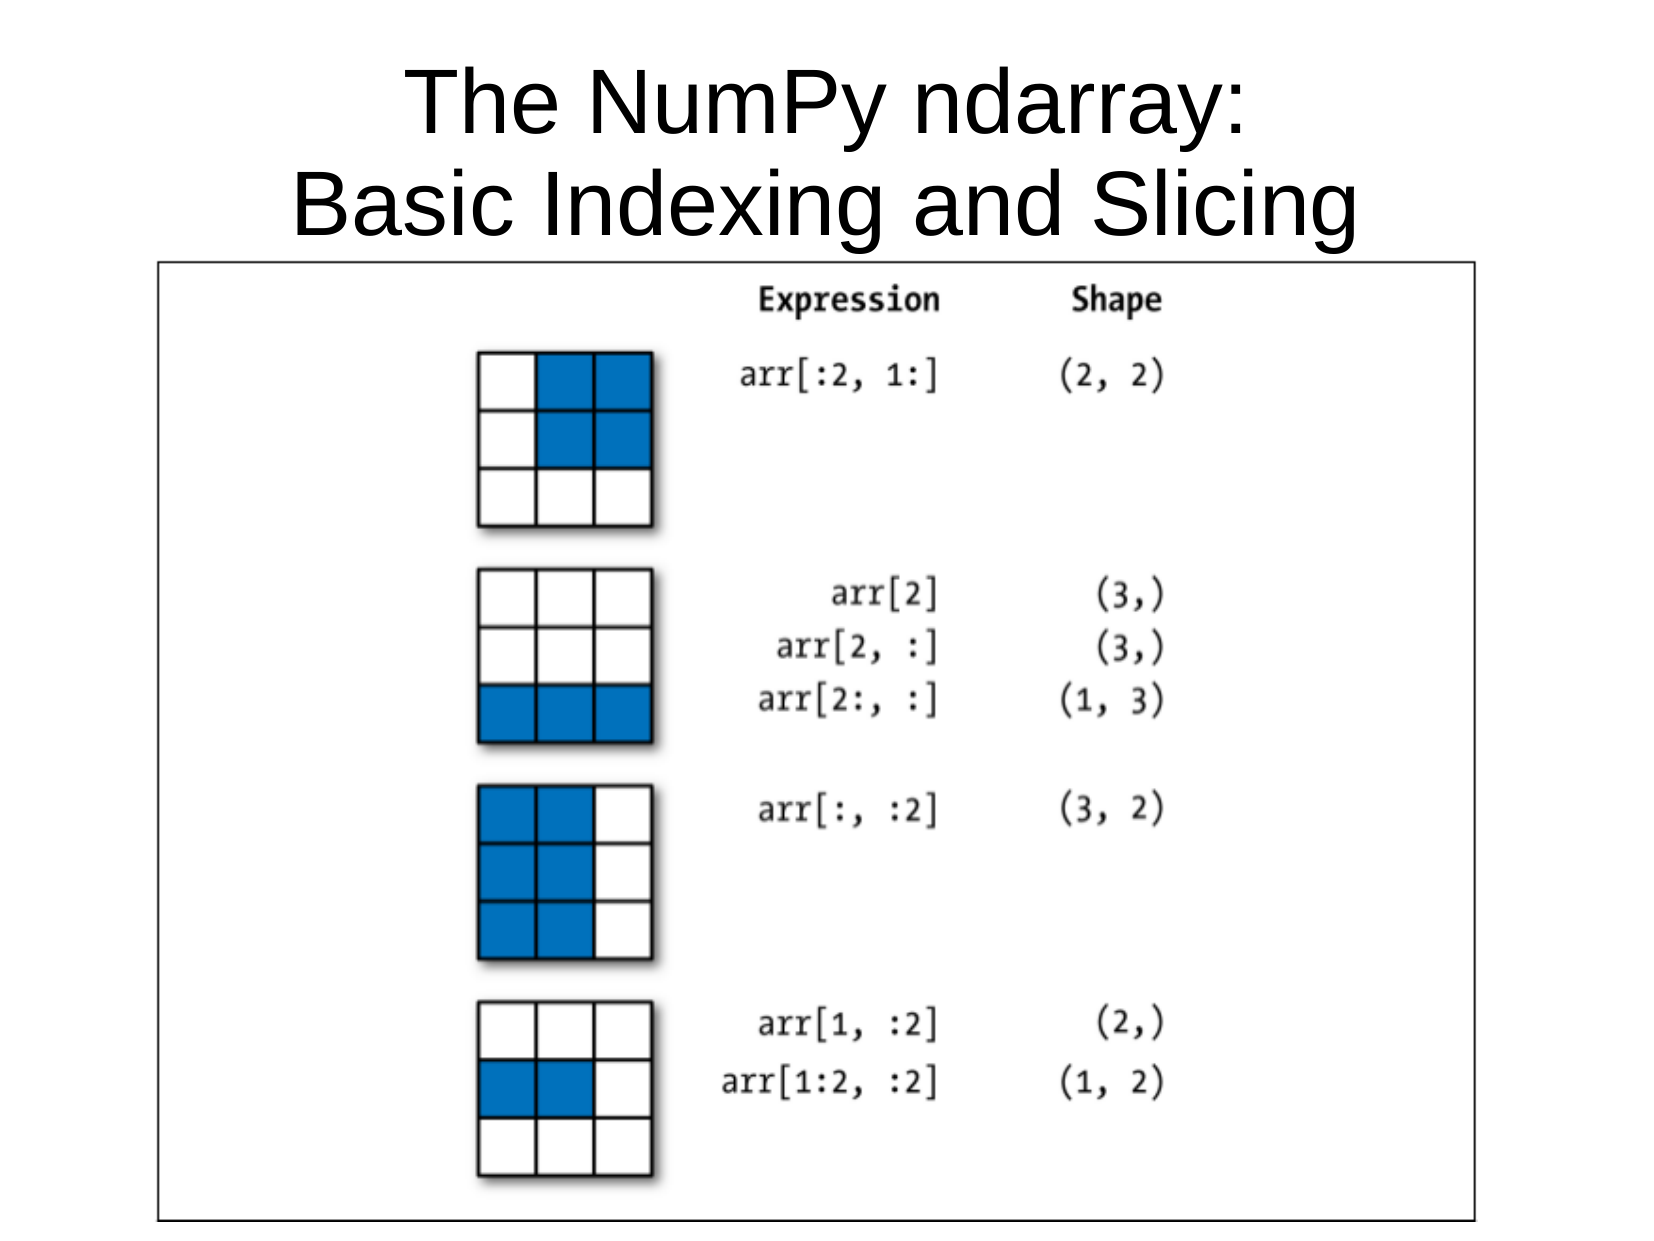

# The NumPy ndarray: Basic Indexing and Slicing